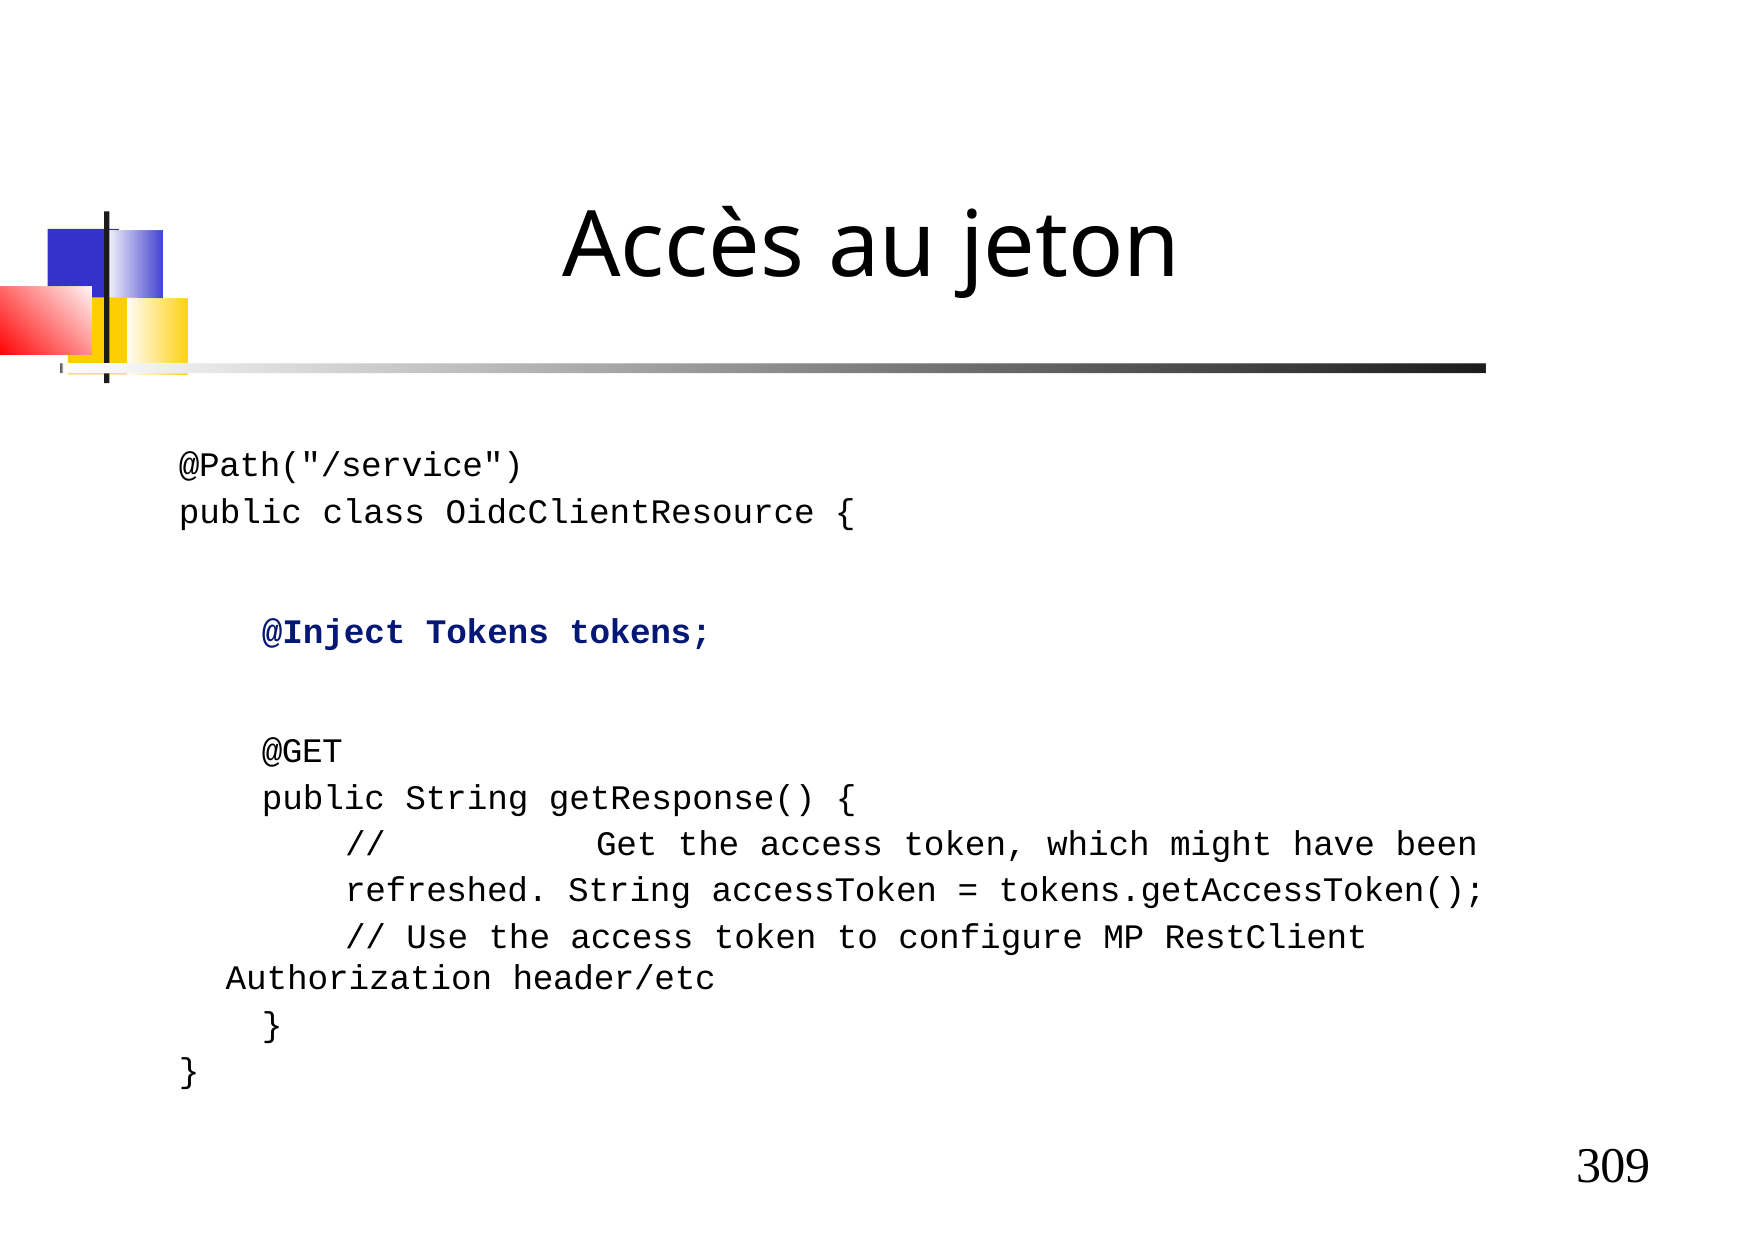

# Accès au jeton
@Path("/service")
public class OidcClientResource {
@Inject Tokens tokens;
@GET
public String getResponse() {
//	Get the access token, which might have been refreshed. String accessToken = tokens.getAccessToken();
// Use the access token to configure MP RestClient Authorization header/etc
}
}
309